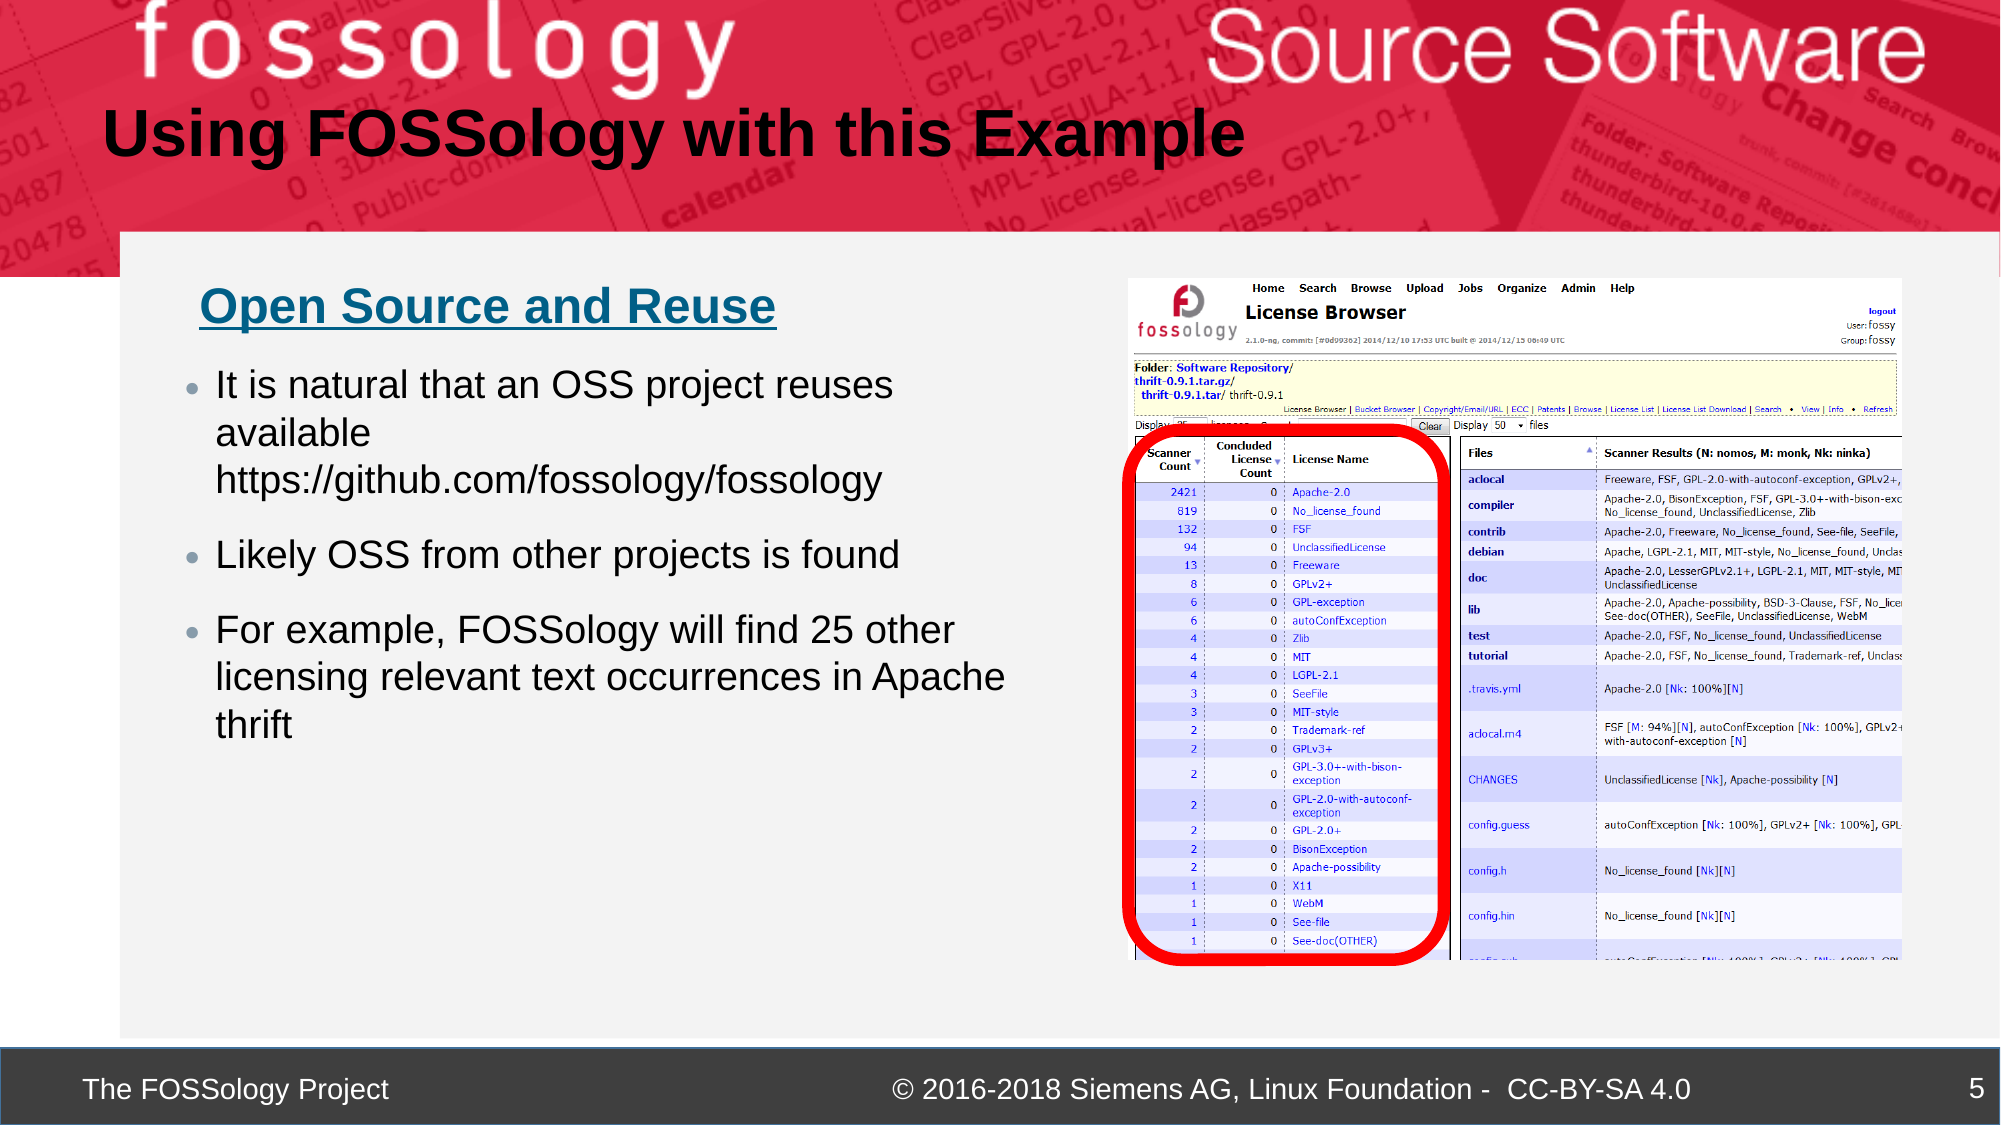

Using FOSSology with this Example
Open Source and Reuse
It is natural that an OSS project reuses available https://github.com/fossology/fossology
Likely OSS from other projects is found
For example, FOSSology will find 25 other licensing relevant text occurrences in Apache thrift